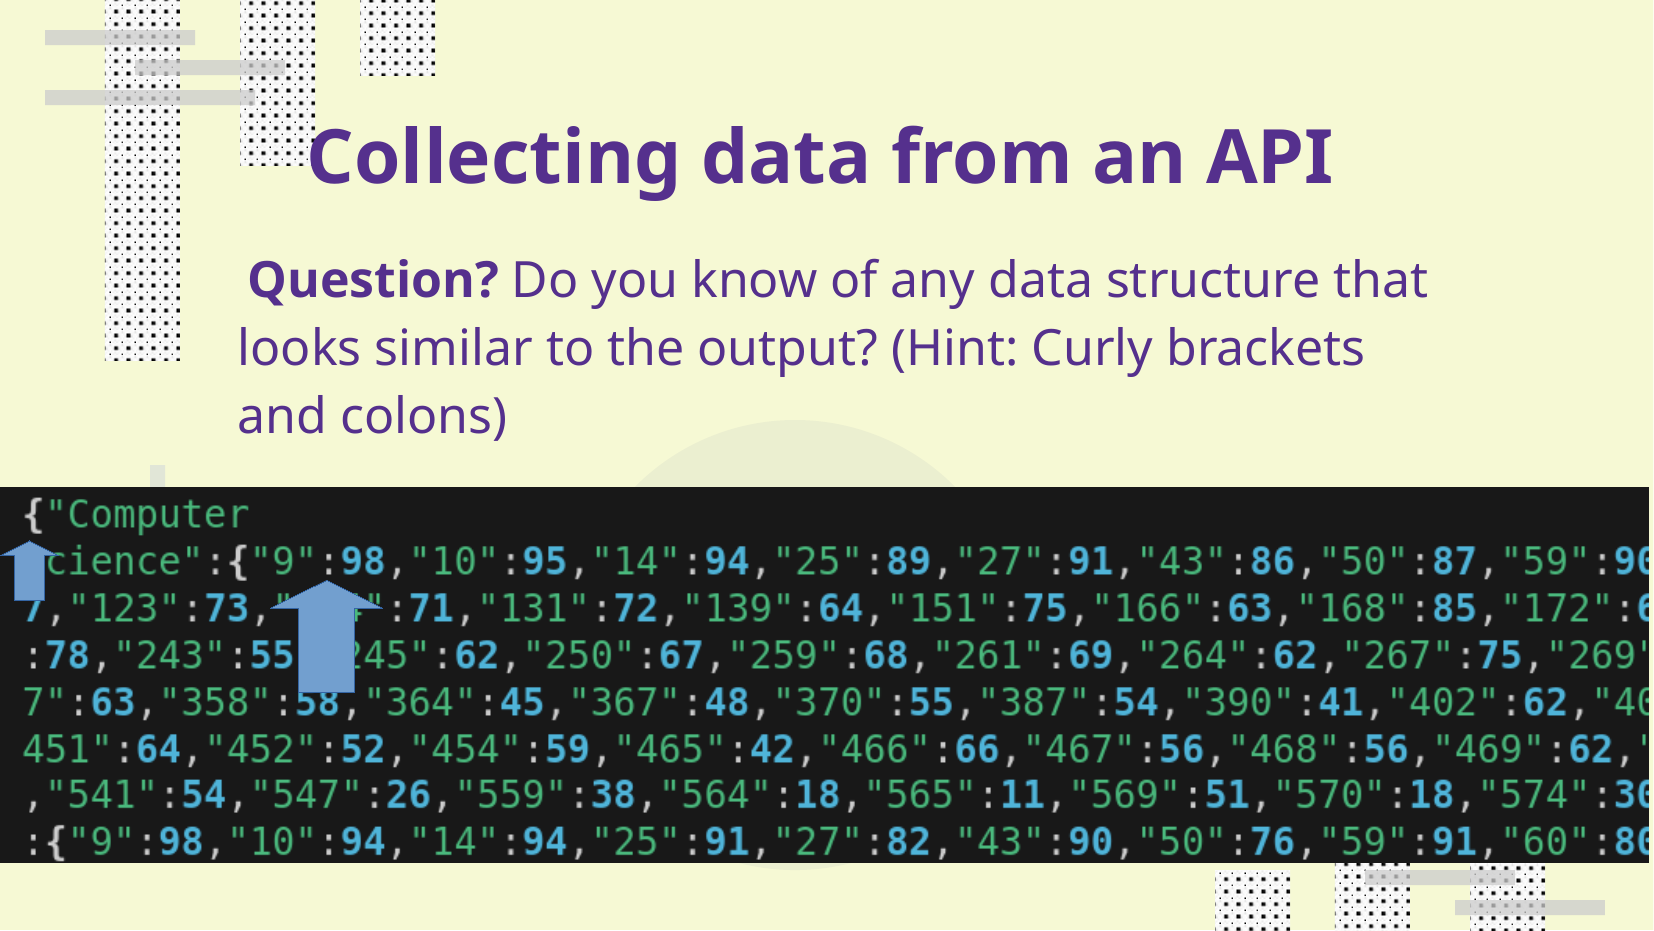

# Collecting data from an API
Question? Do you know of any data structure that looks similar to the output? (Hint: Curly brackets and colons)